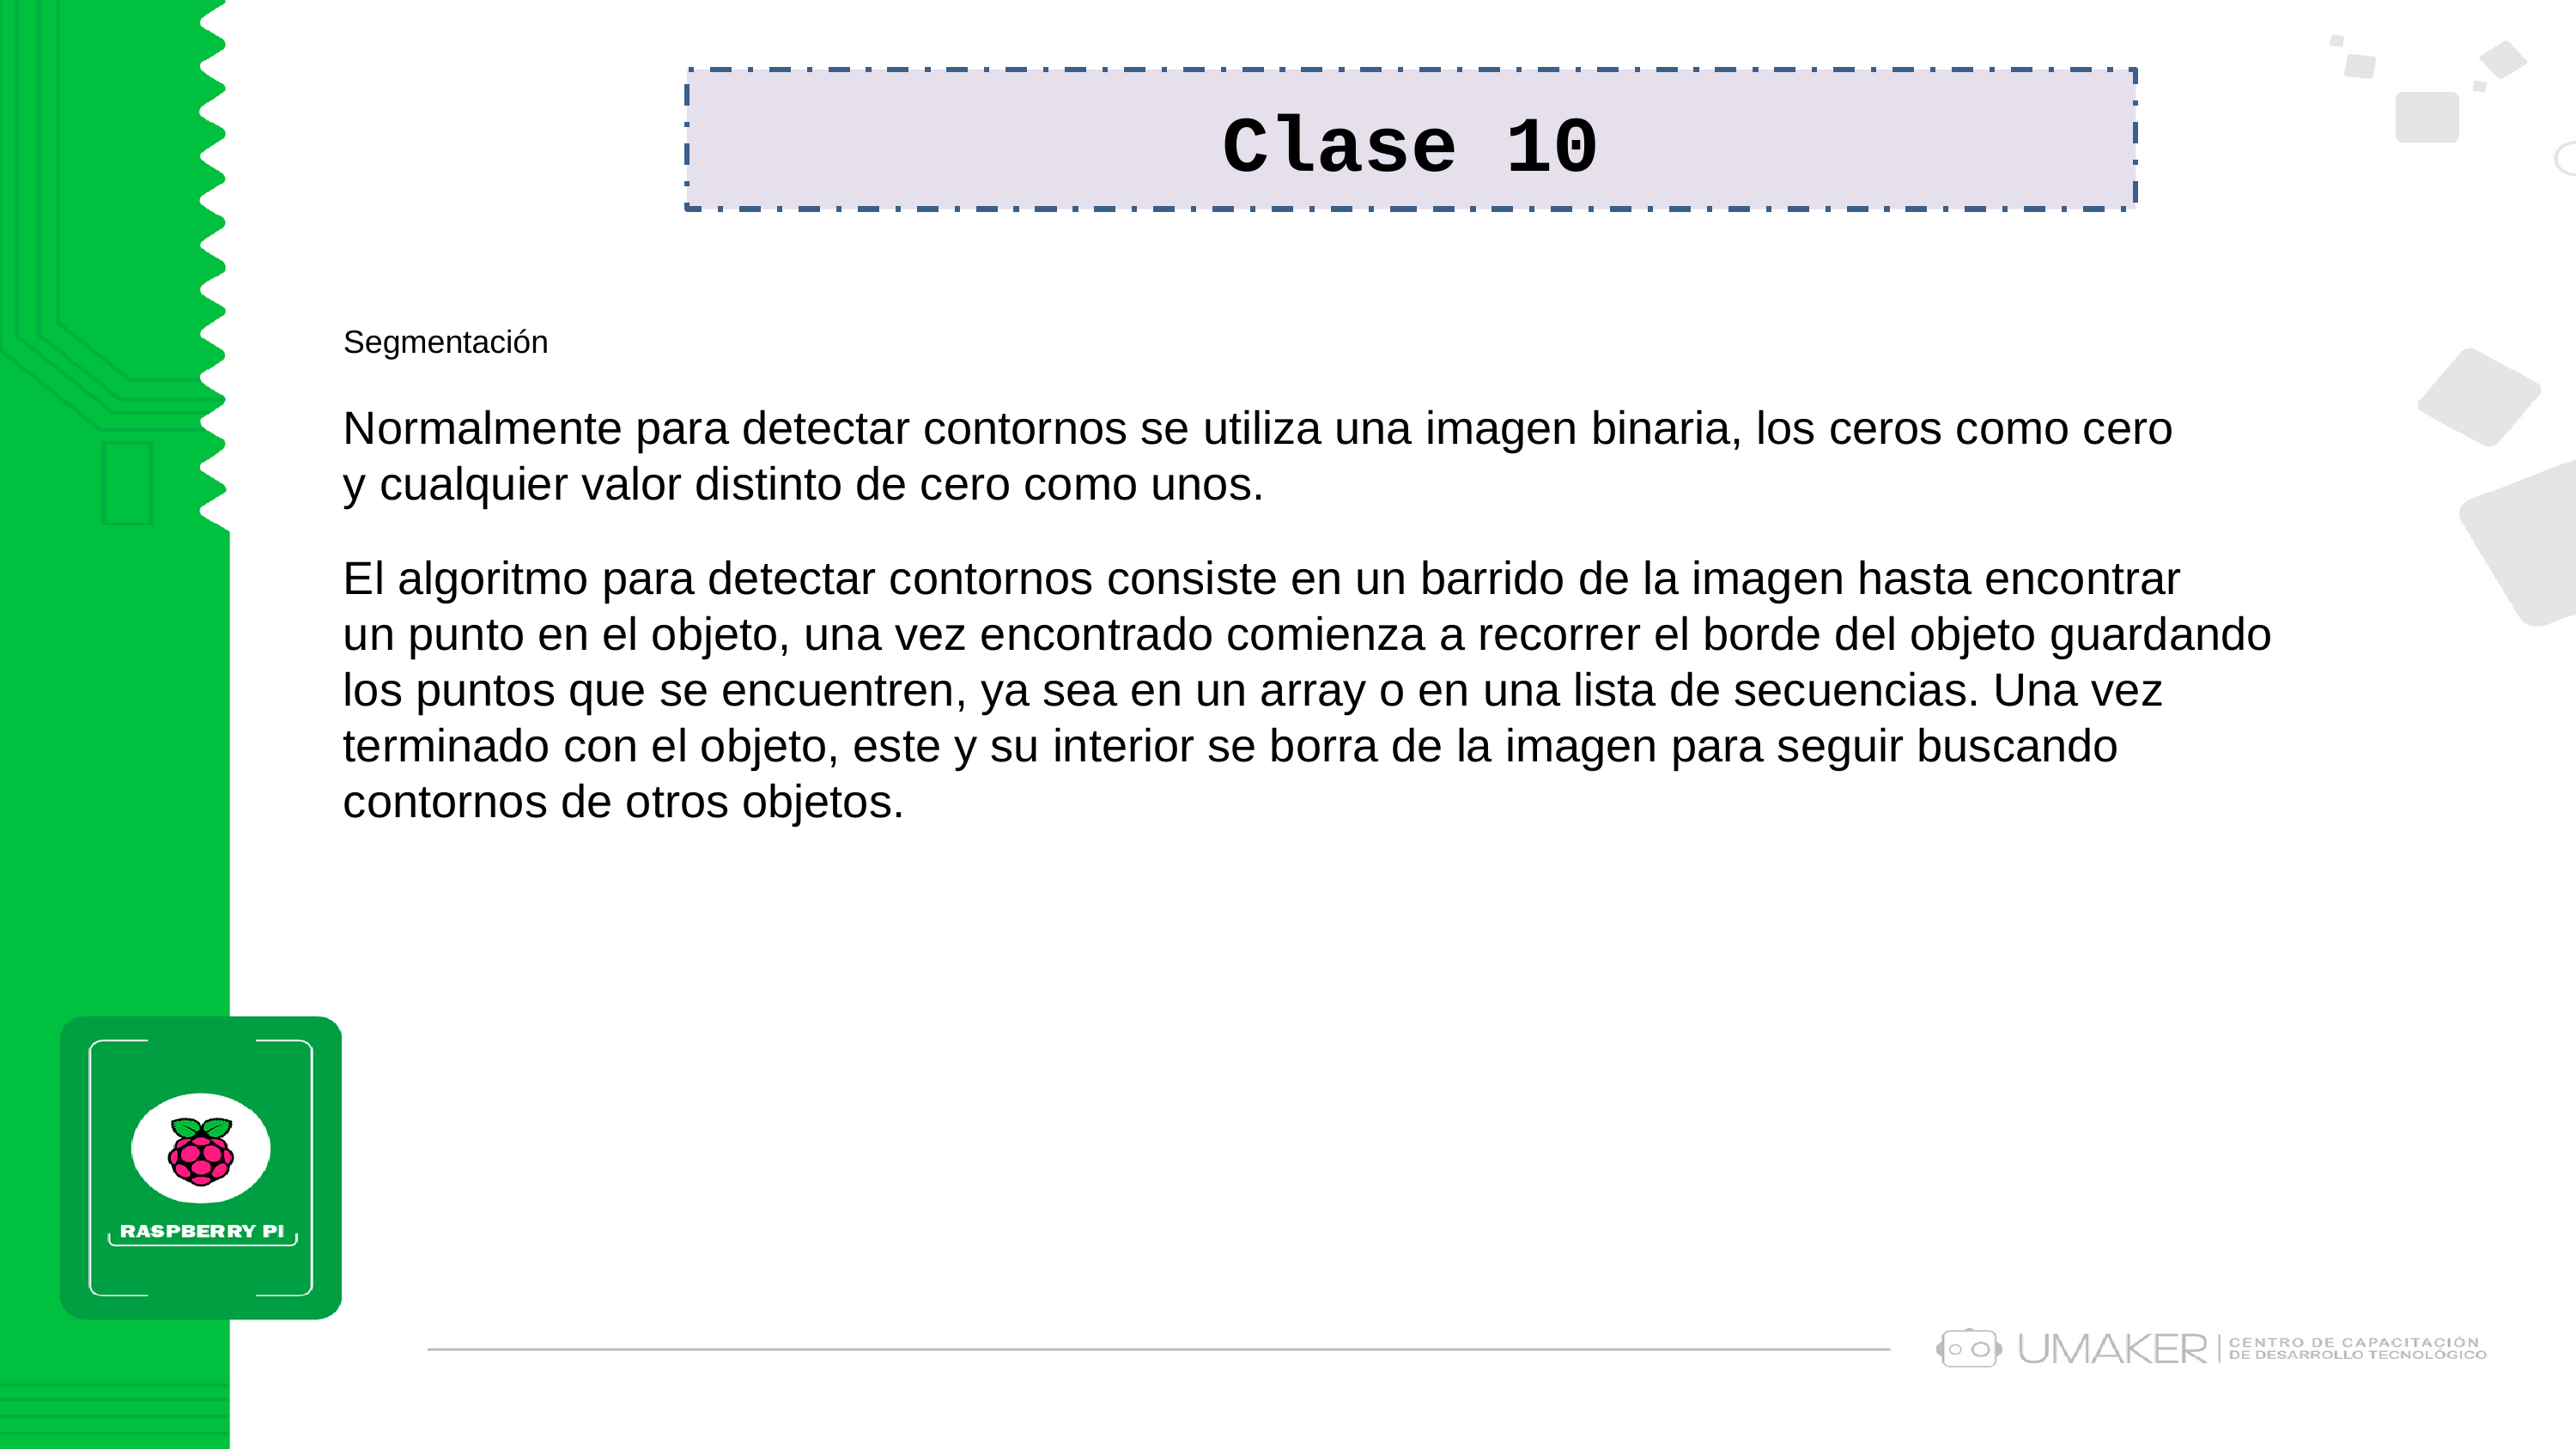

Clase 10
Segmentación
Normalmente para detectar contornos se utiliza una imagen binaria, los ceros como cero
y cualquier valor distinto de cero como unos.
El algoritmo para detectar contornos consiste en un barrido de la imagen hasta encontrar
un punto en el objeto, una vez encontrado comienza a recorrer el borde del objeto guardando
los puntos que se encuentren, ya sea en un array o en una lista de secuencias. Una vez
terminado con el objeto, este y su interior se borra de la imagen para seguir buscando
contornos de otros objetos.